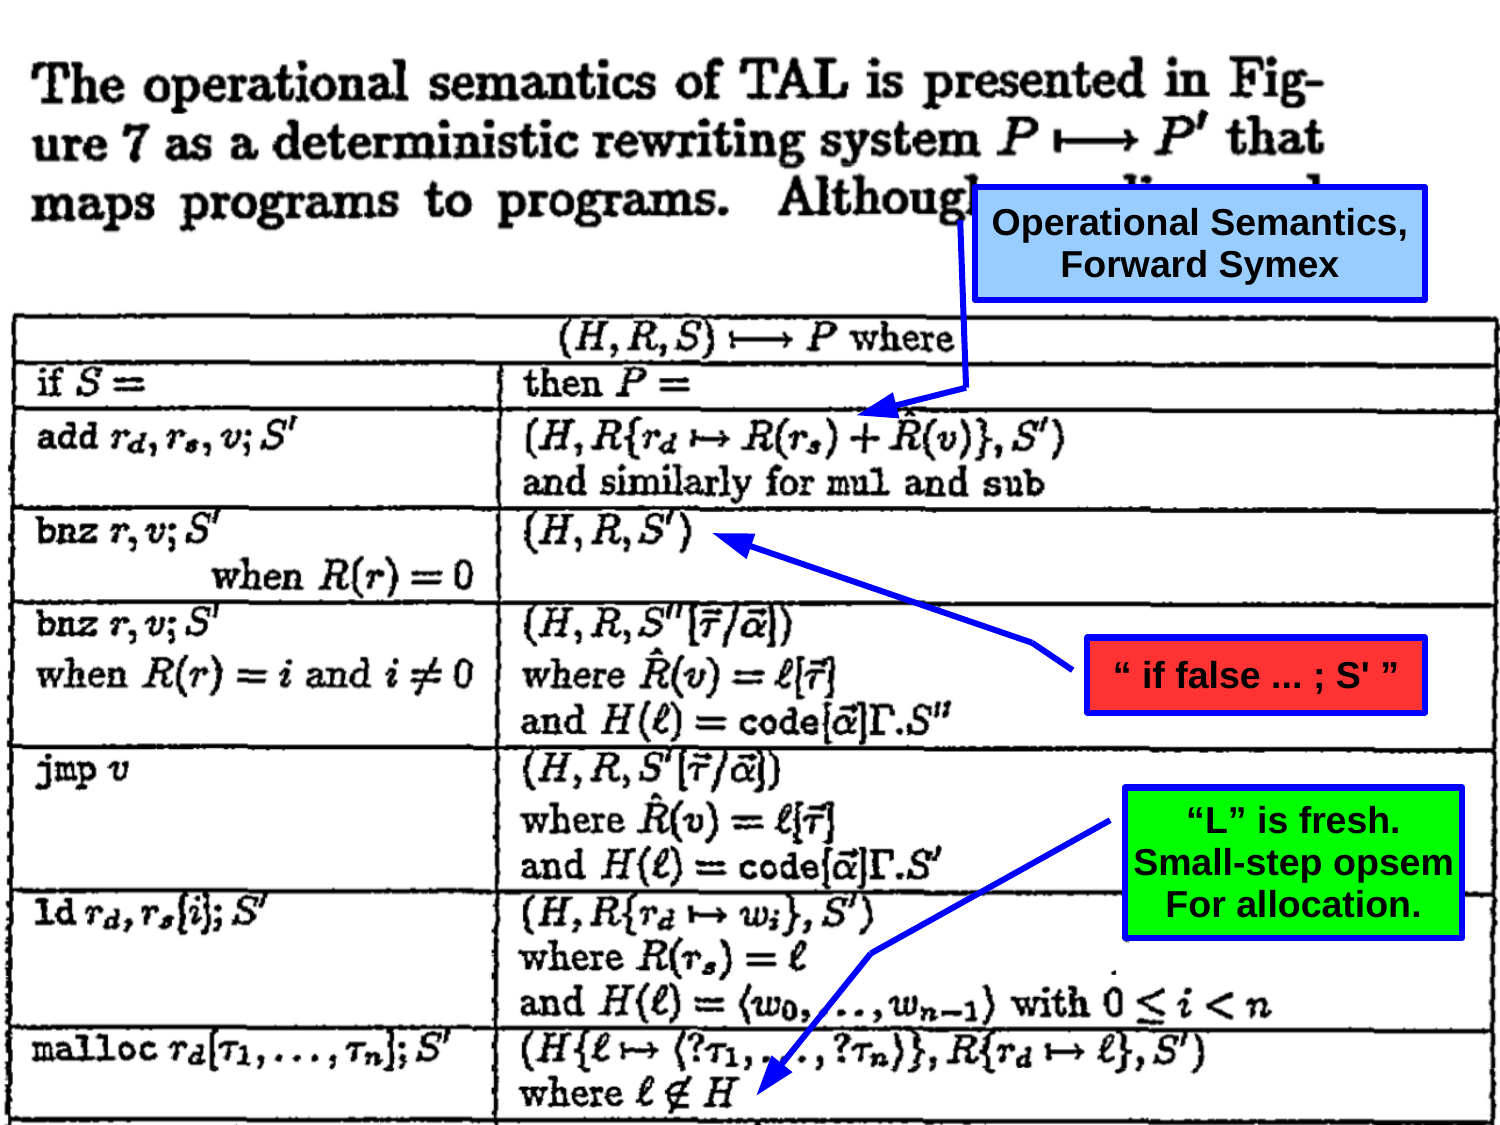

Operational Semantics,
Forward Symex
“ if false ... ; S' ”
“L” is fresh.
Small-step opsem
For allocation.
8